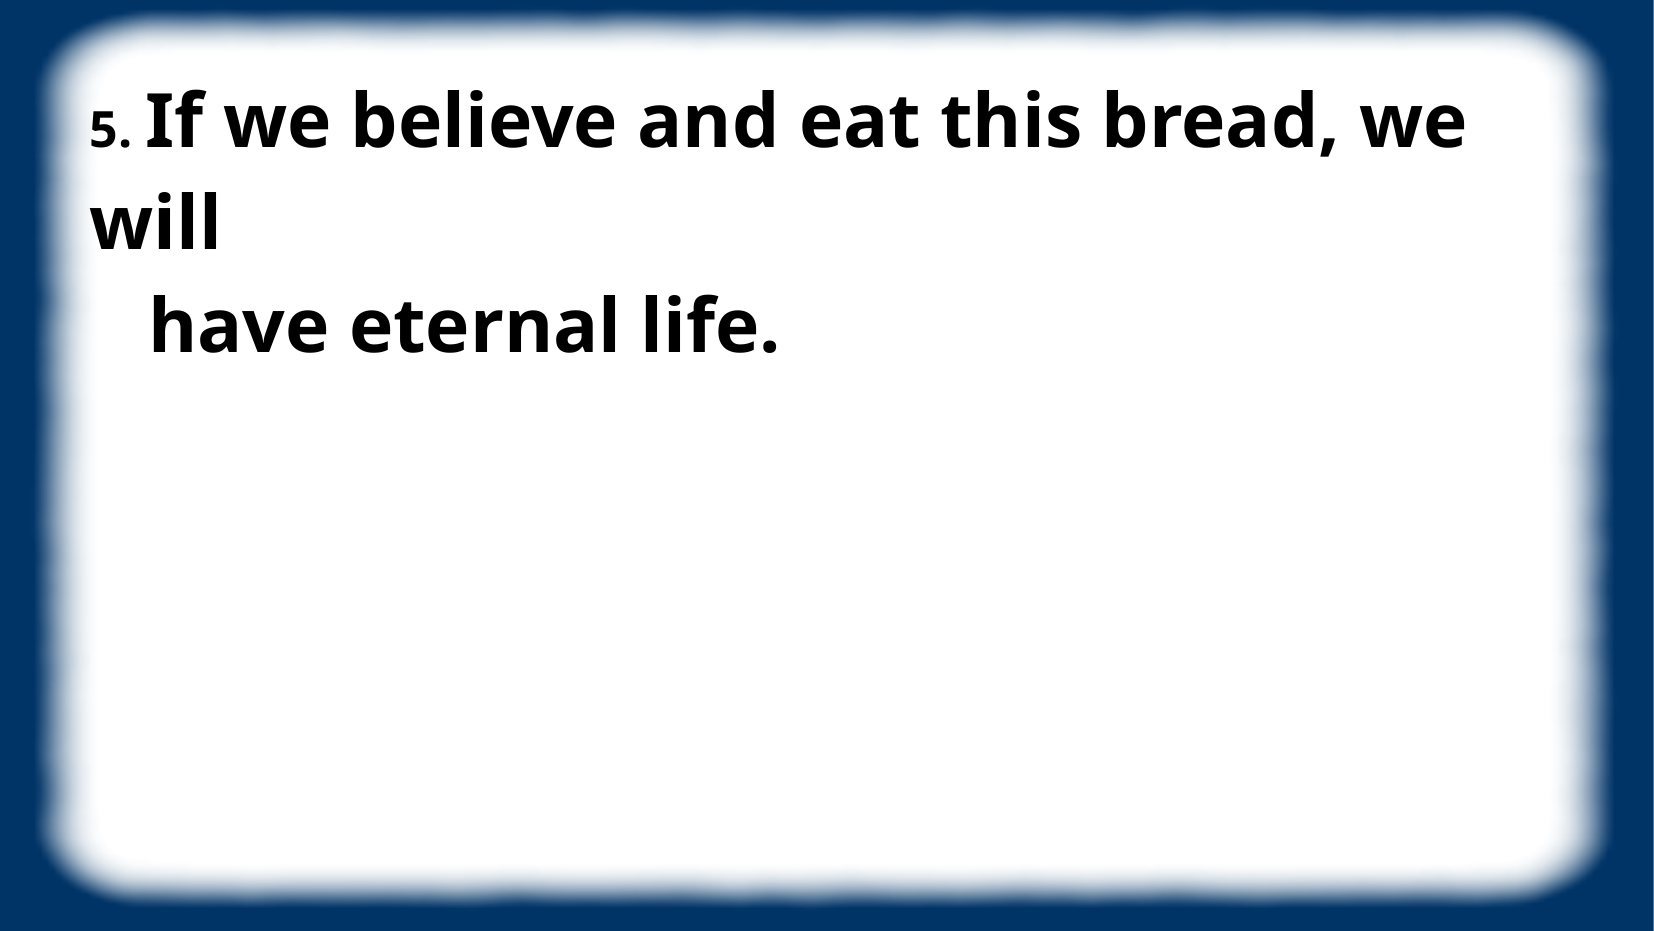

5. If we believe and eat this bread, we will
 have eternal life.